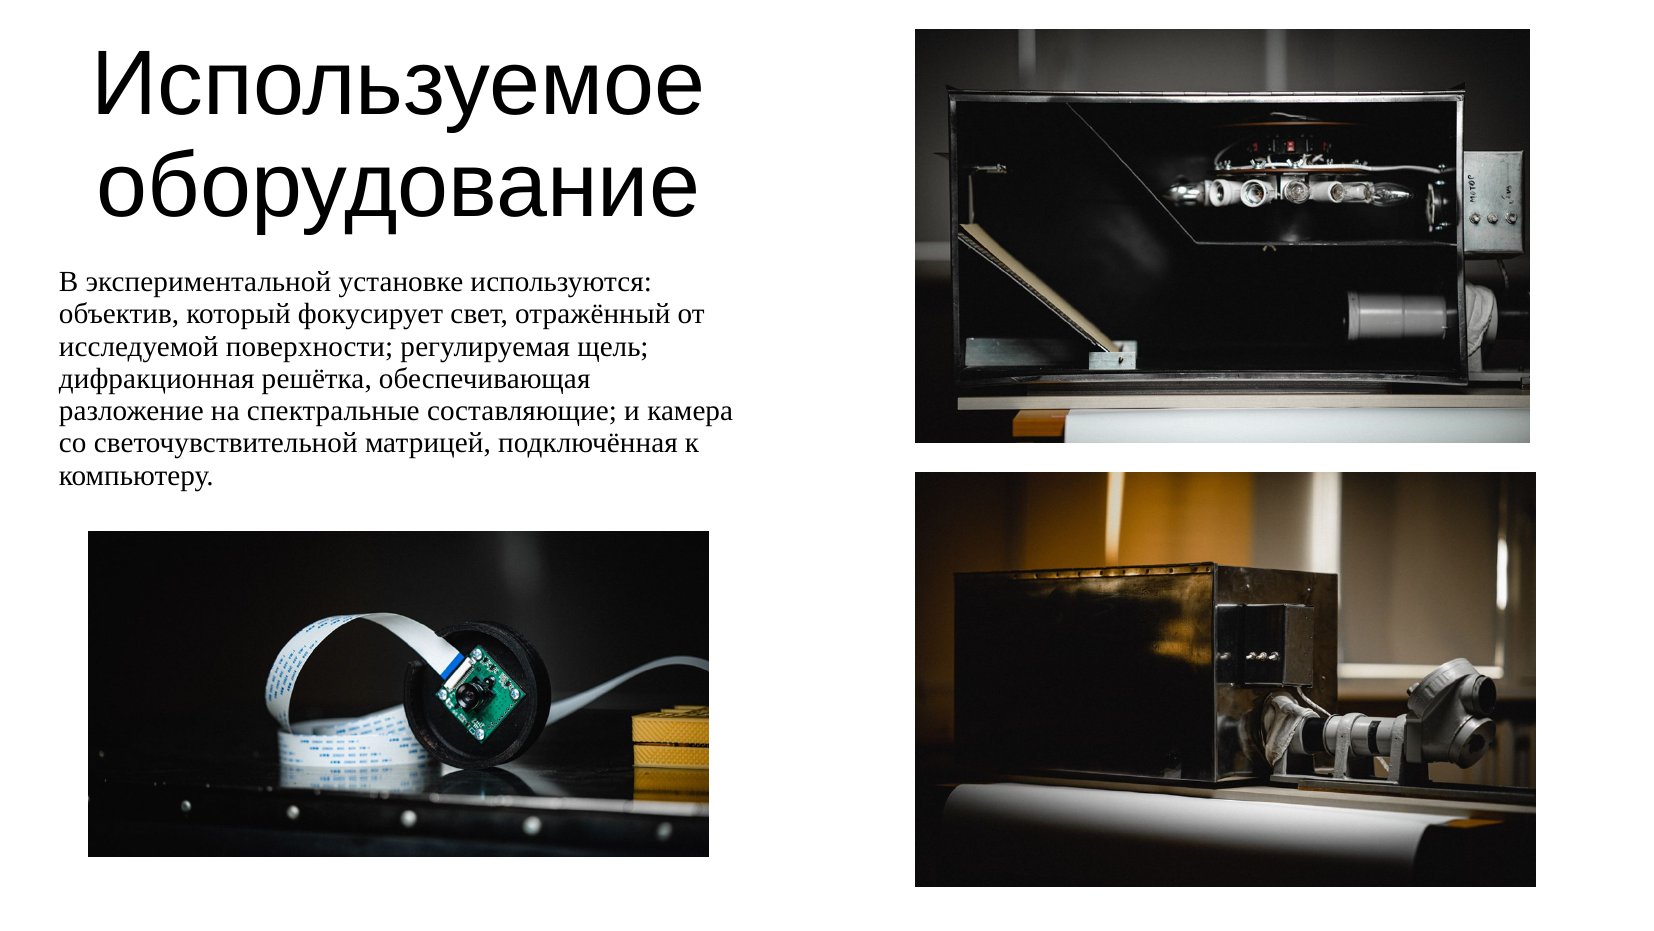

# Используемое оборудование
В экспериментальной установке используются: объектив, который фокусирует свет, отражённый от исследуемой поверхности; регулируемая щель; дифракционная решётка, обеспечивающая разложение на спектральные составляющие; и камера со светочувствительной матрицей, подключённая к компьютеру.